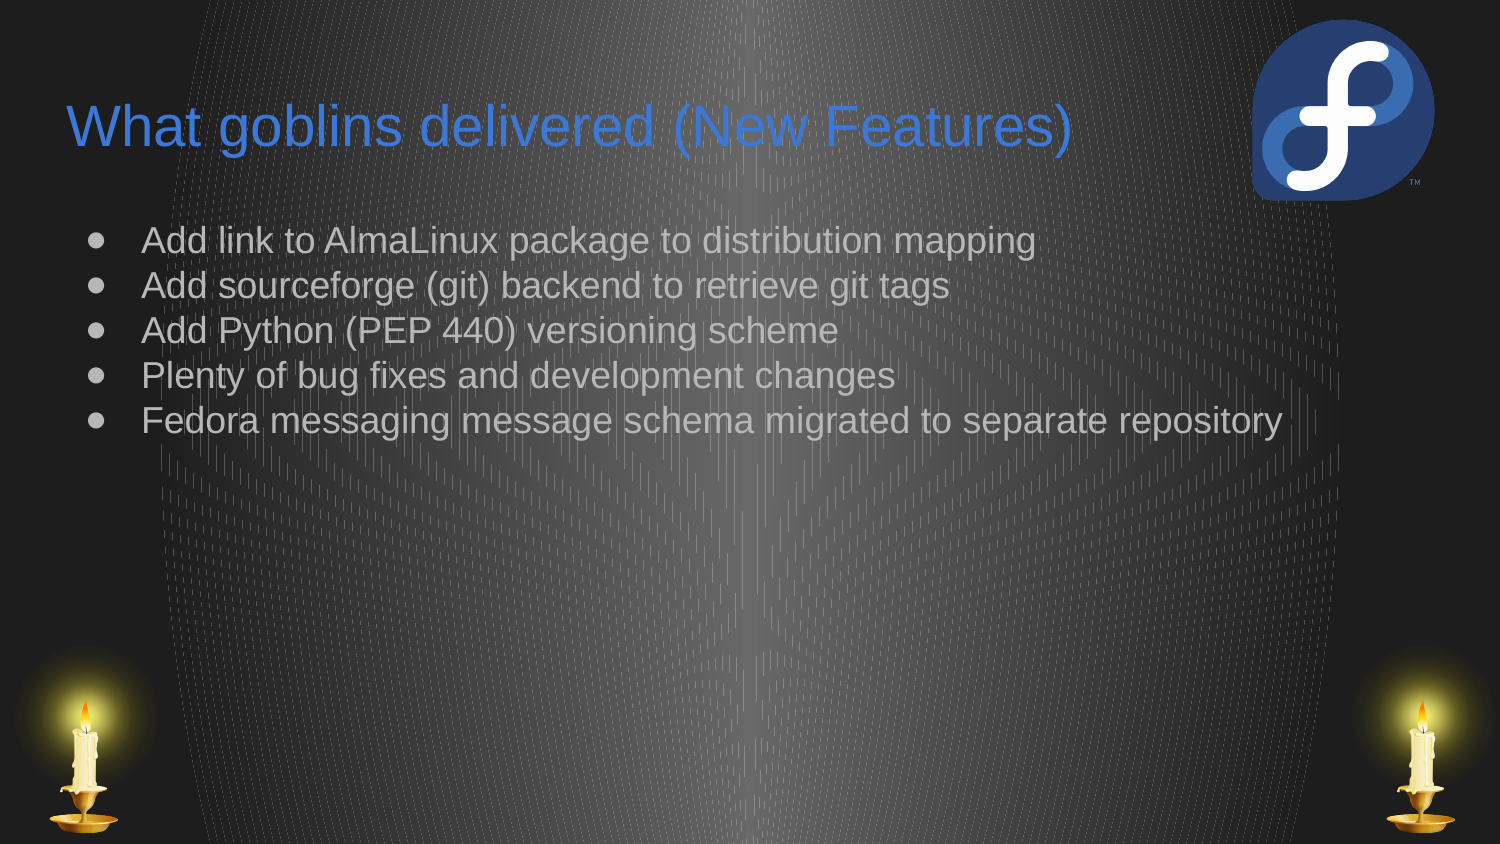

# What goblins delivered (New Features)
Add link to AlmaLinux package to distribution mapping
Add sourceforge (git) backend to retrieve git tags
Add Python (PEP 440) versioning scheme
Plenty of bug fixes and development changes
Fedora messaging message schema migrated to separate repository